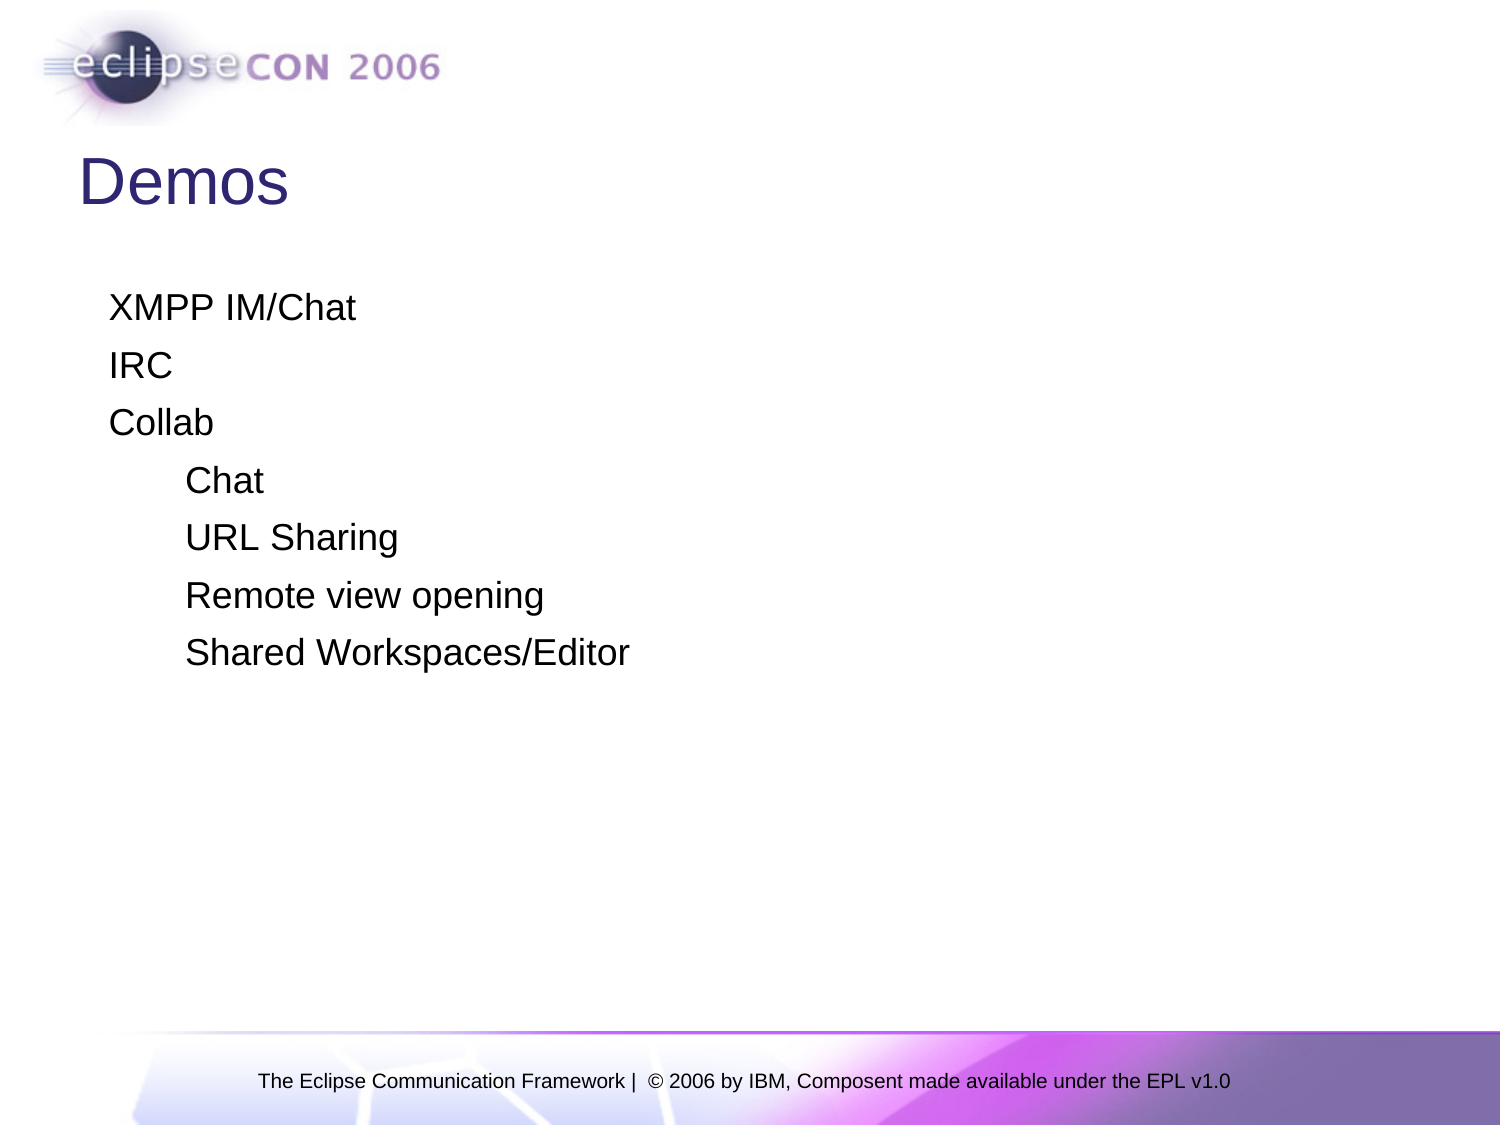

# Demos
XMPP IM/Chat
IRC
Collab
Chat
URL Sharing
Remote view opening
Shared Workspaces/Editor